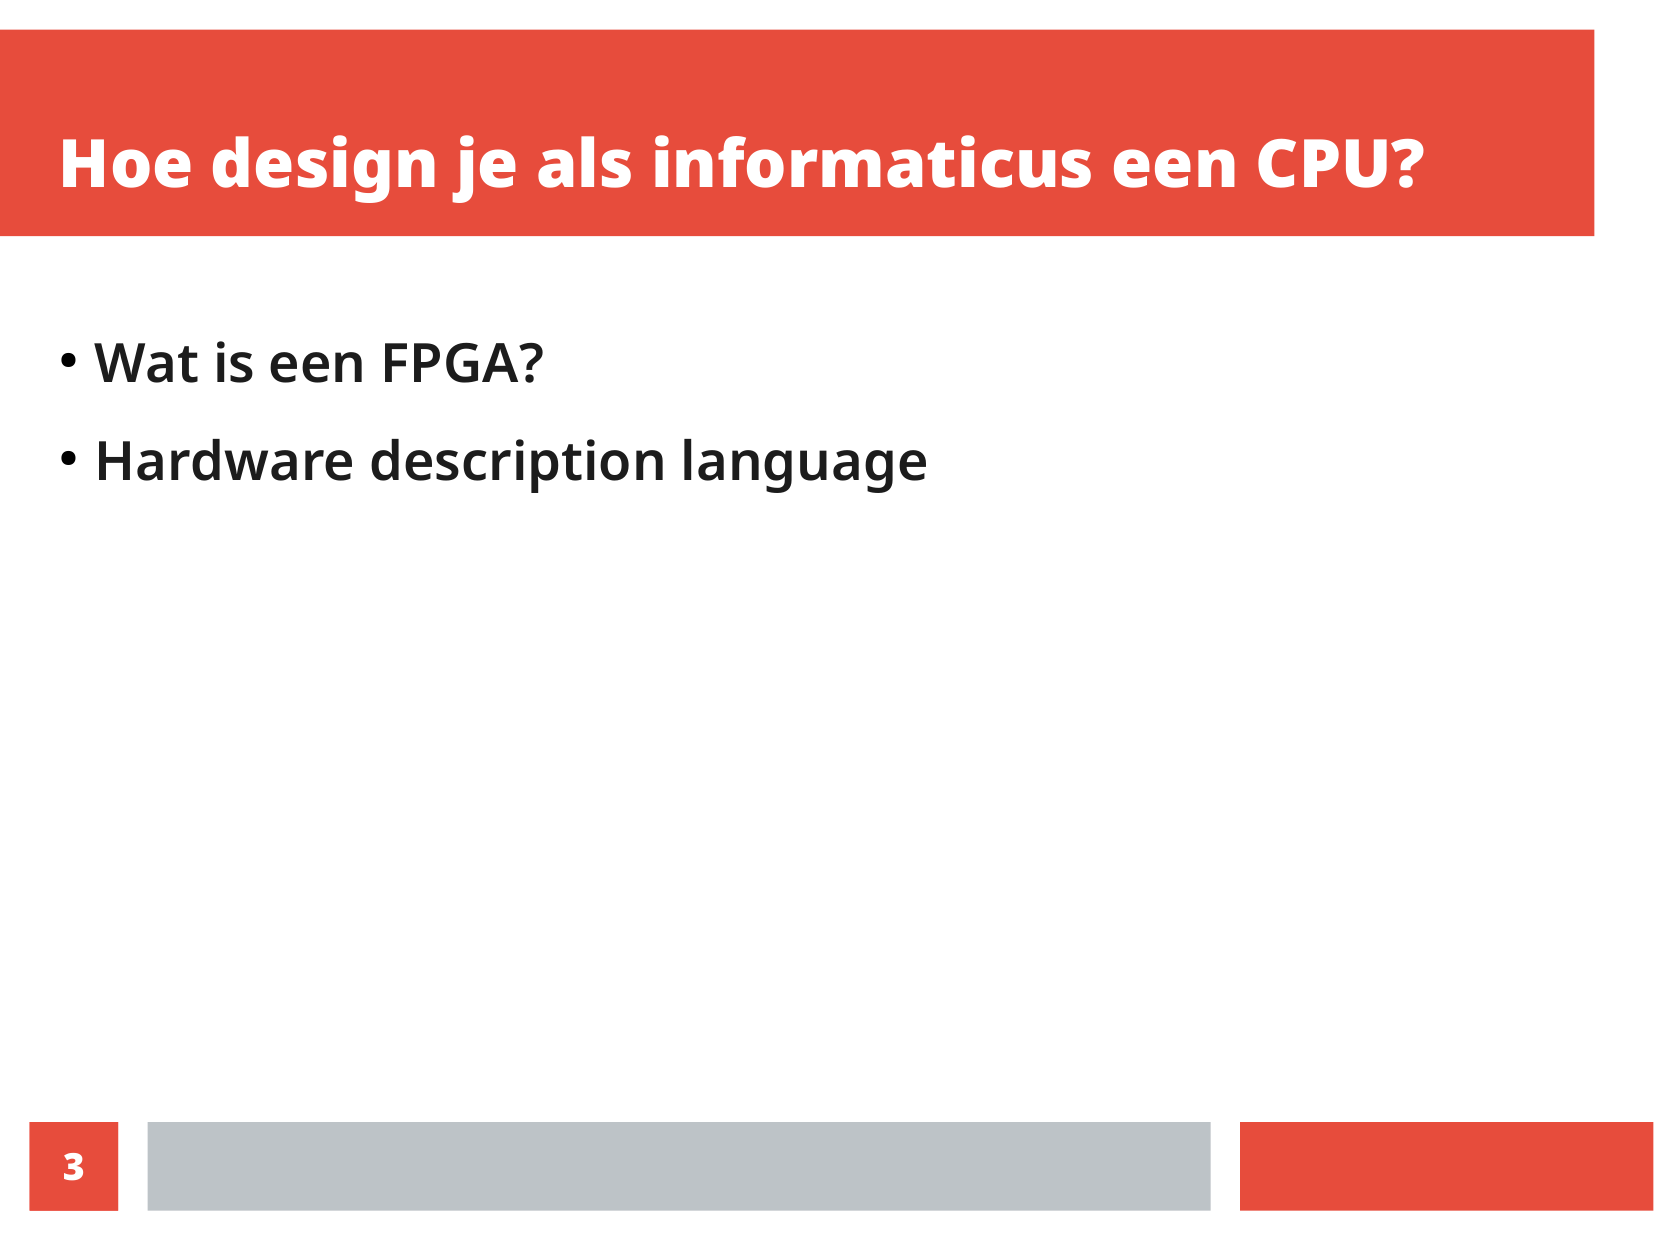

# Hoe design je als informaticus een CPU?
Wat is een FPGA?
Hardware description language
3